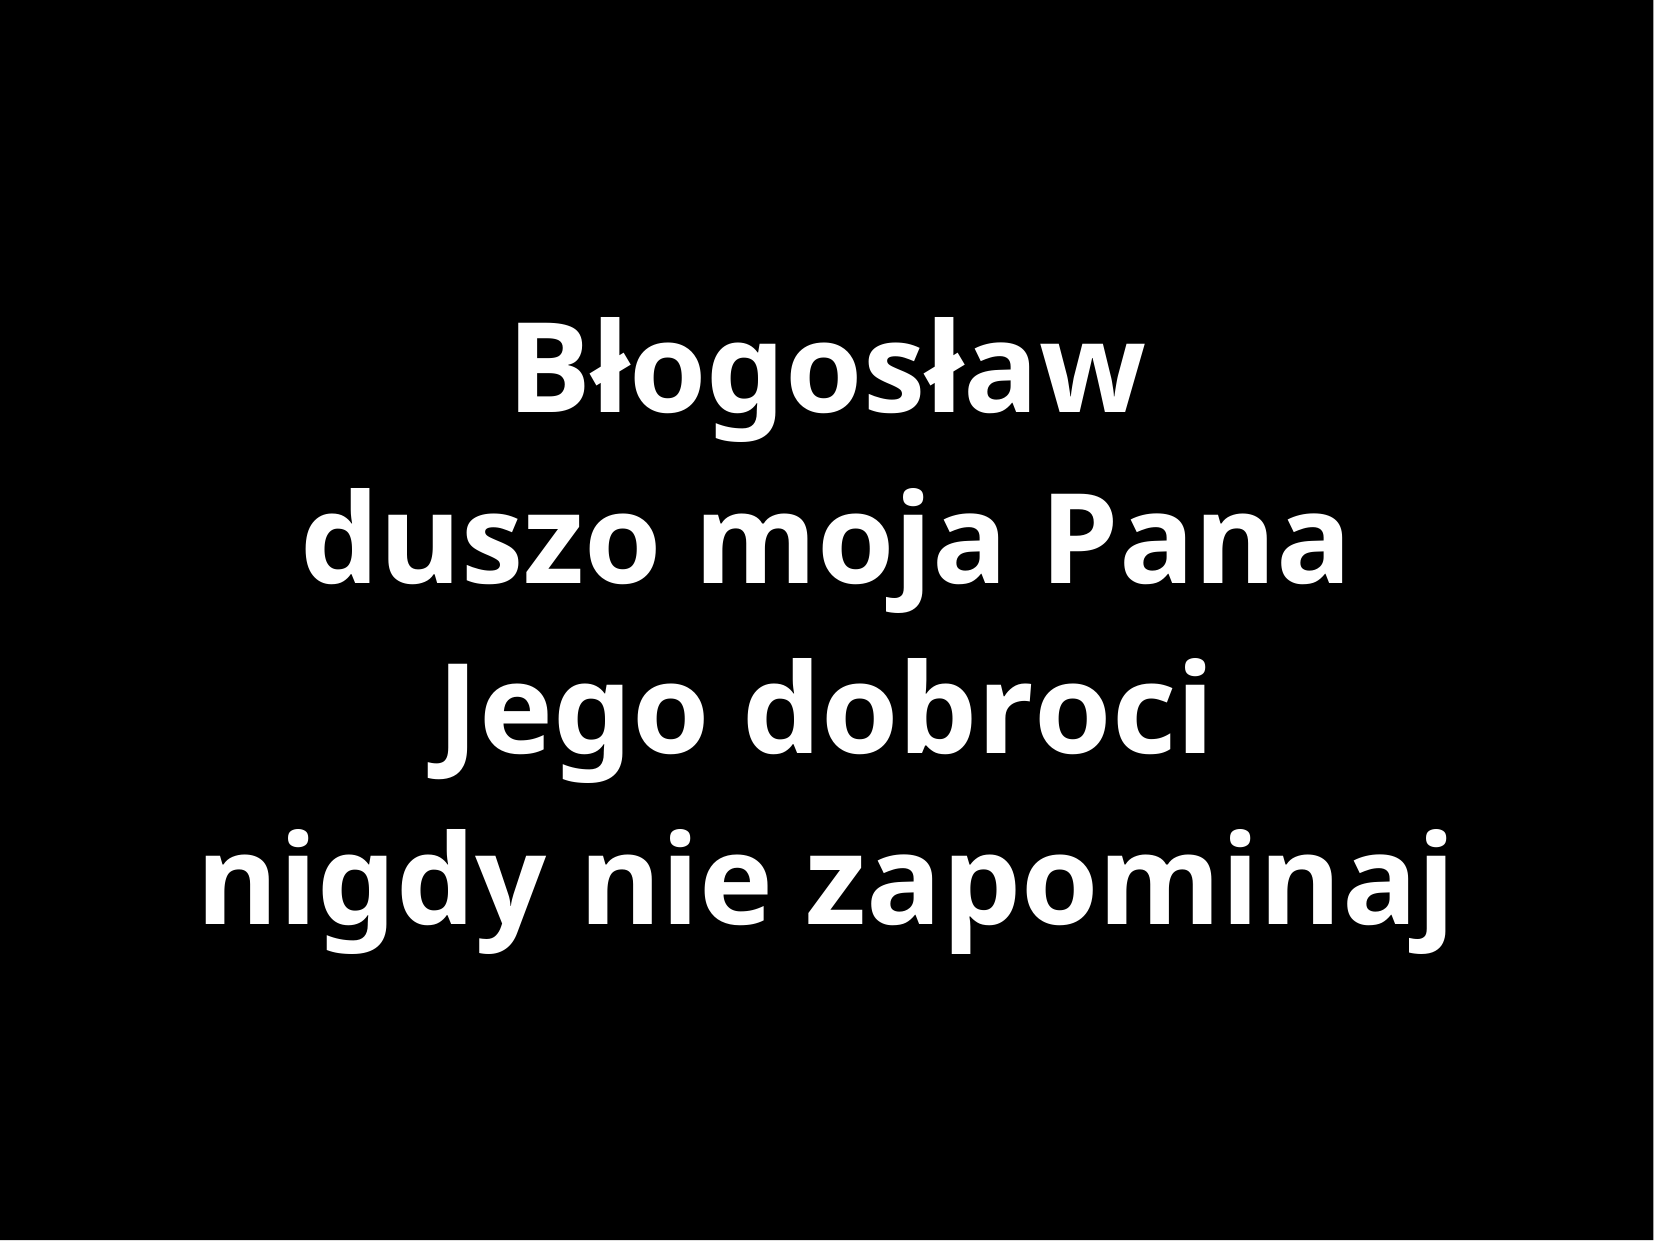

# Błogosław duszo moja Pana Jego dobroci nigdy nie zapominaj